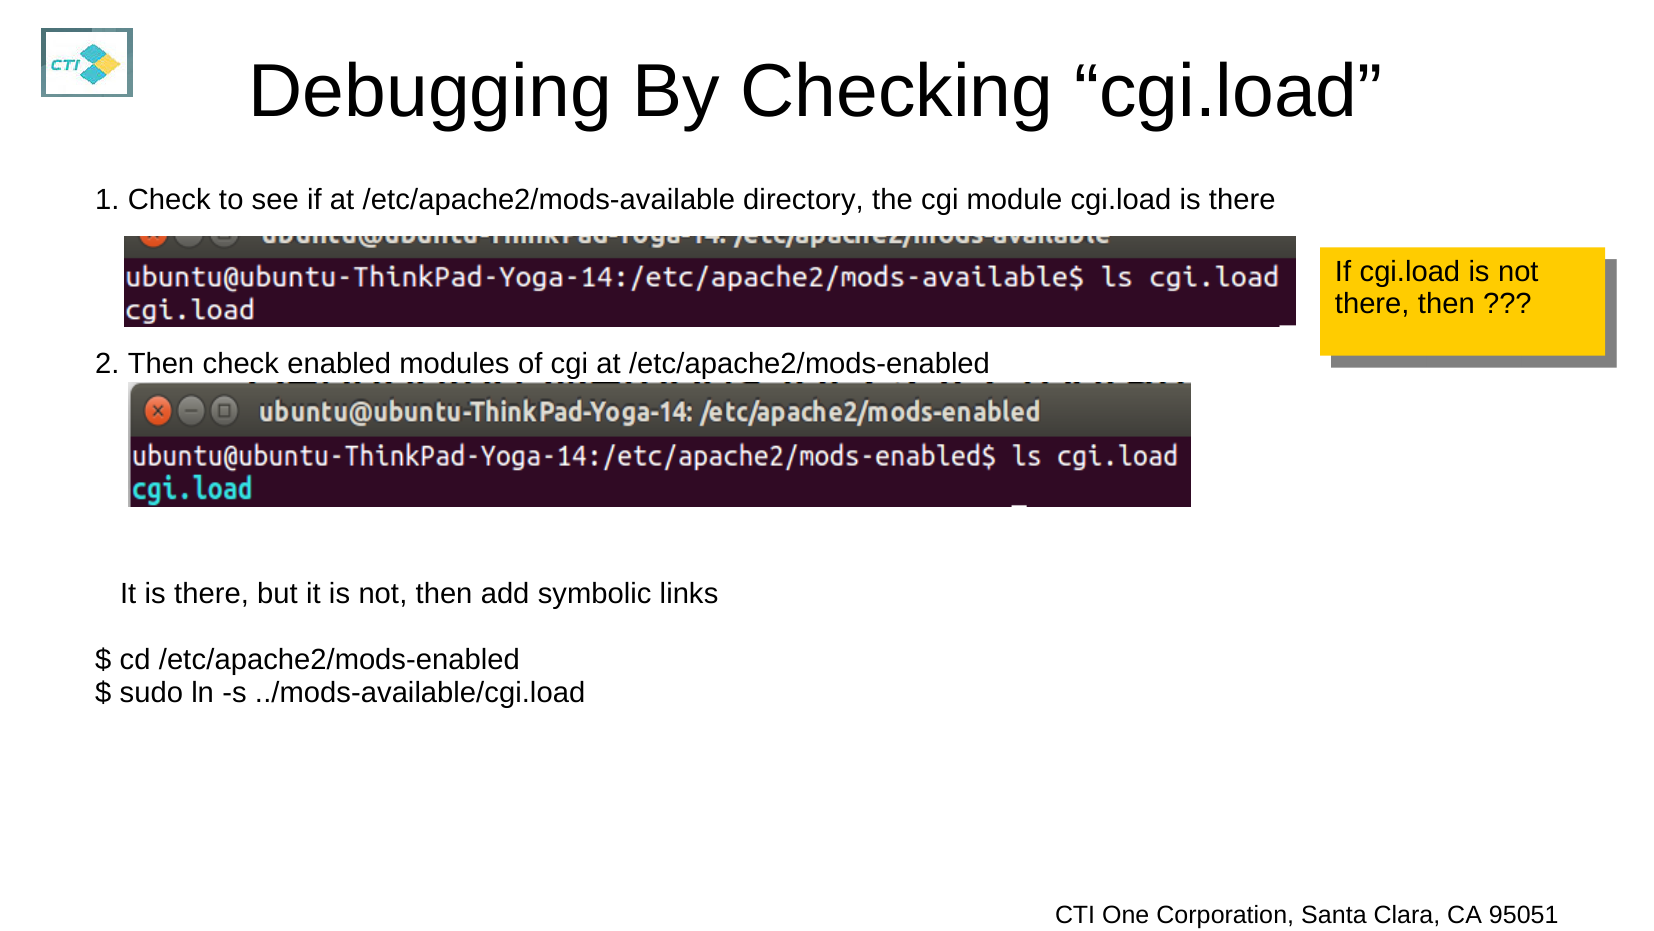

# Debugging By Checking “cgi.load”
1. Check to see if at /etc/apache2/mods-available directory, the cgi module cgi.load is there
2. Then check enabled modules of cgi at /etc/apache2/mods-enabled
 It is there, but it is not, then add symbolic links
$ cd /etc/apache2/mods-enabled
$ sudo ln -s ../mods-available/cgi.load
If cgi.load is not there, then ???
CTI One Corporation, Santa Clara, CA 95051